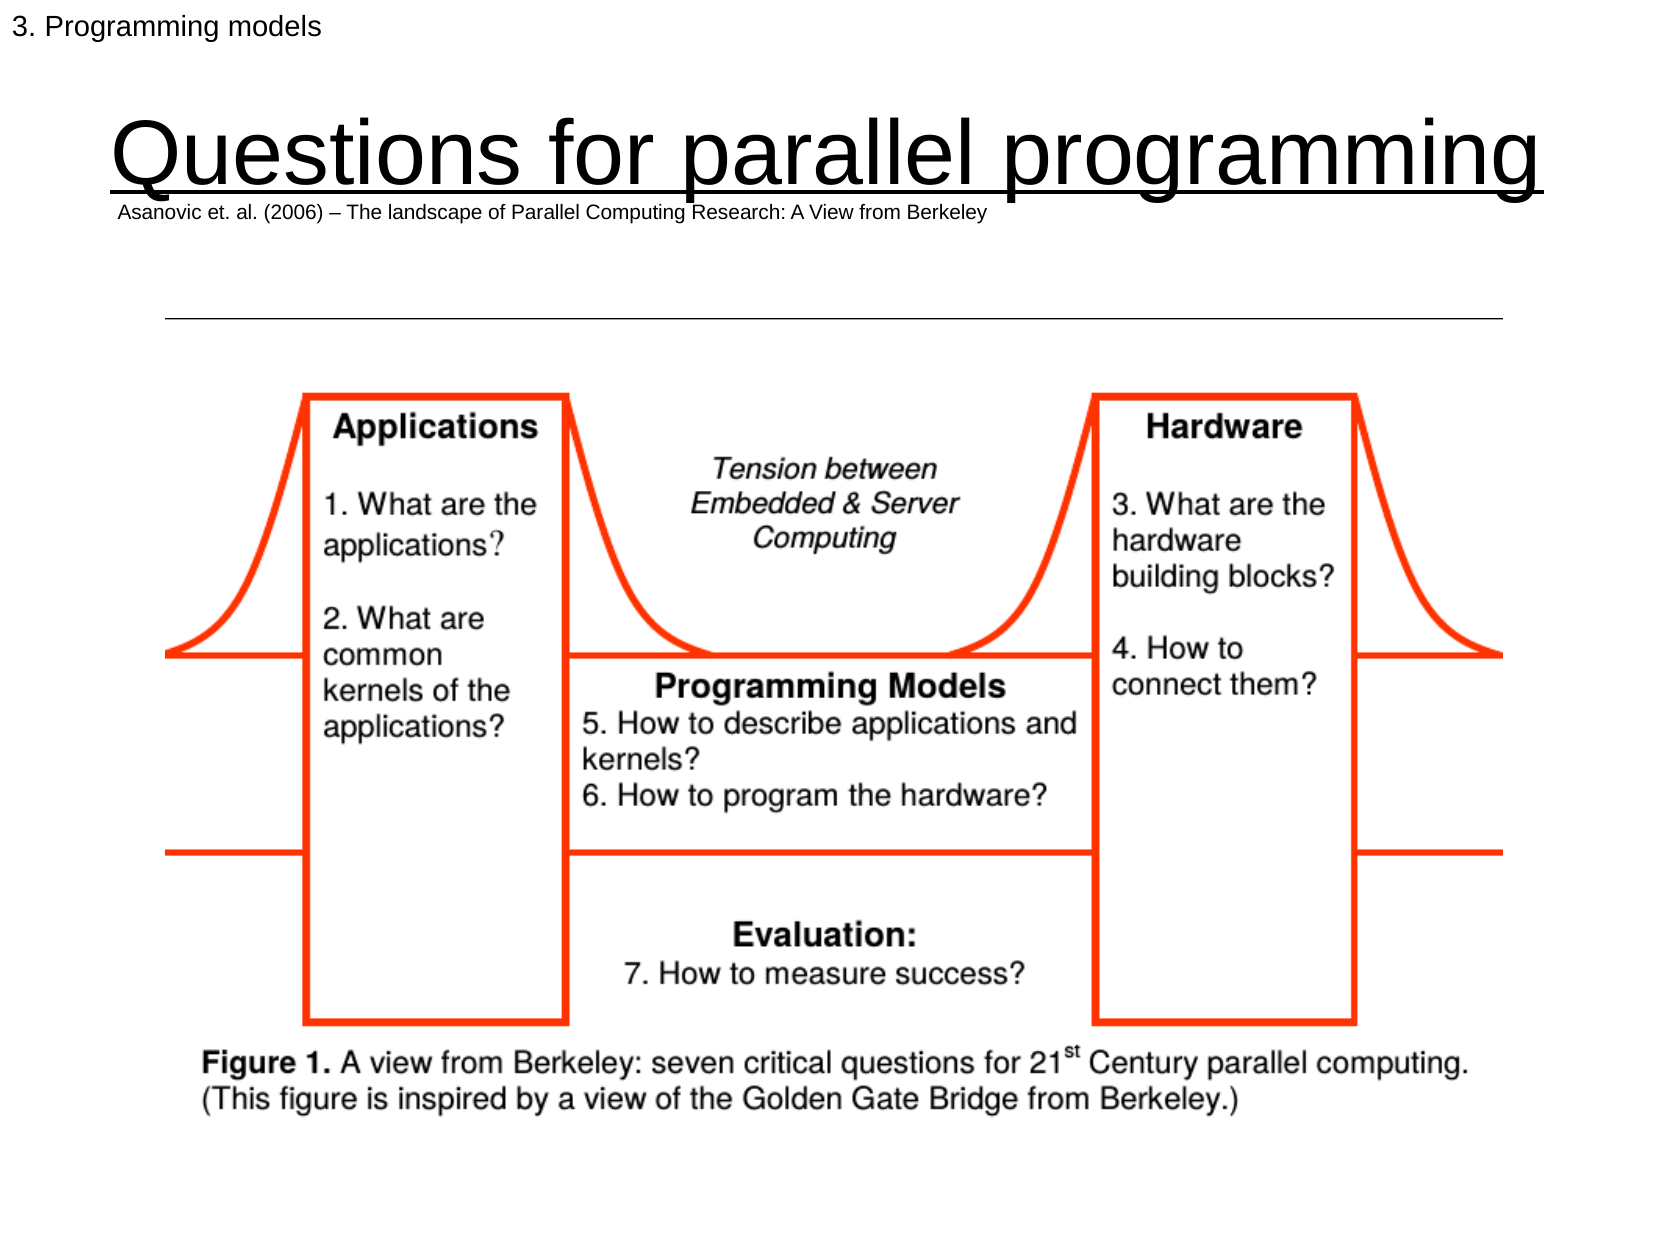

3. Programming models
# Questions for parallel programming
Asanovic et. al. (2006) – The landscape of Parallel Computing Research: A View from Berkeley